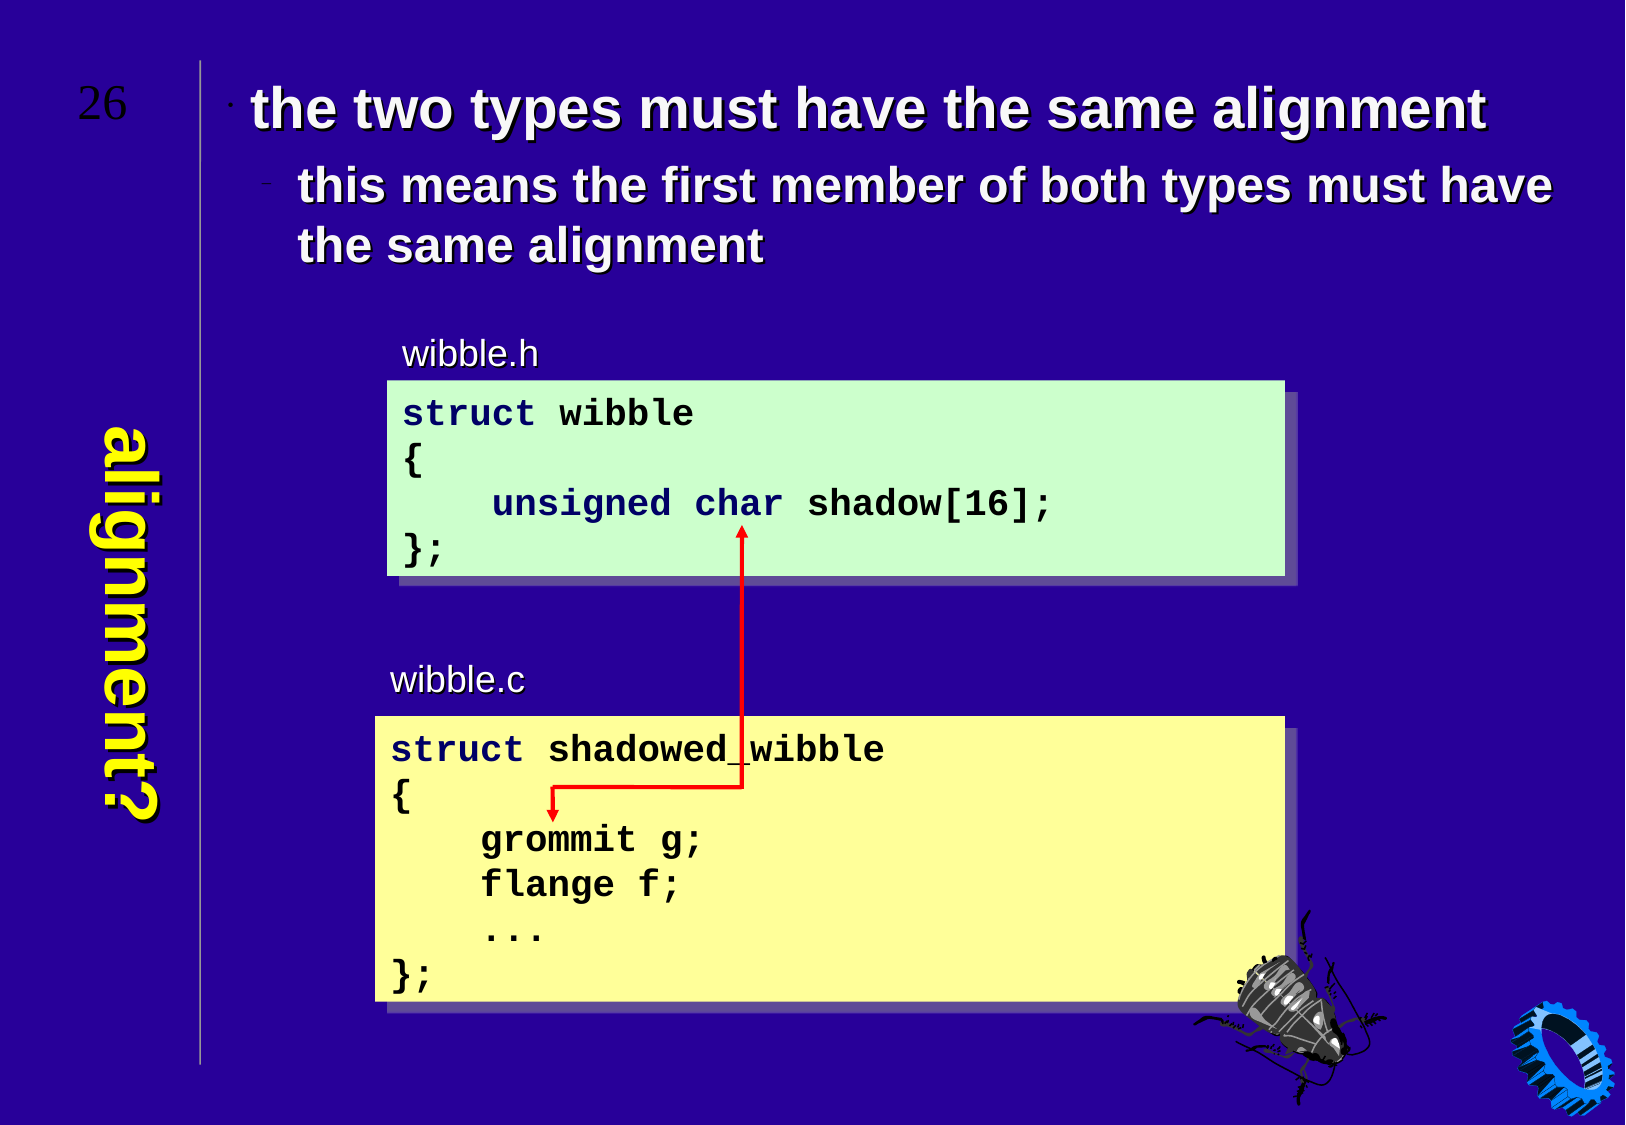

26
 the two types must have the same alignment
this means the first member of both types must have the same alignment
# alignment?
wibble.h
struct wibble
{
 unsigned char shadow[16];
};
wibble.c
struct shadowed_wibble
{
 grommit g;
 flange f;
 ...
};